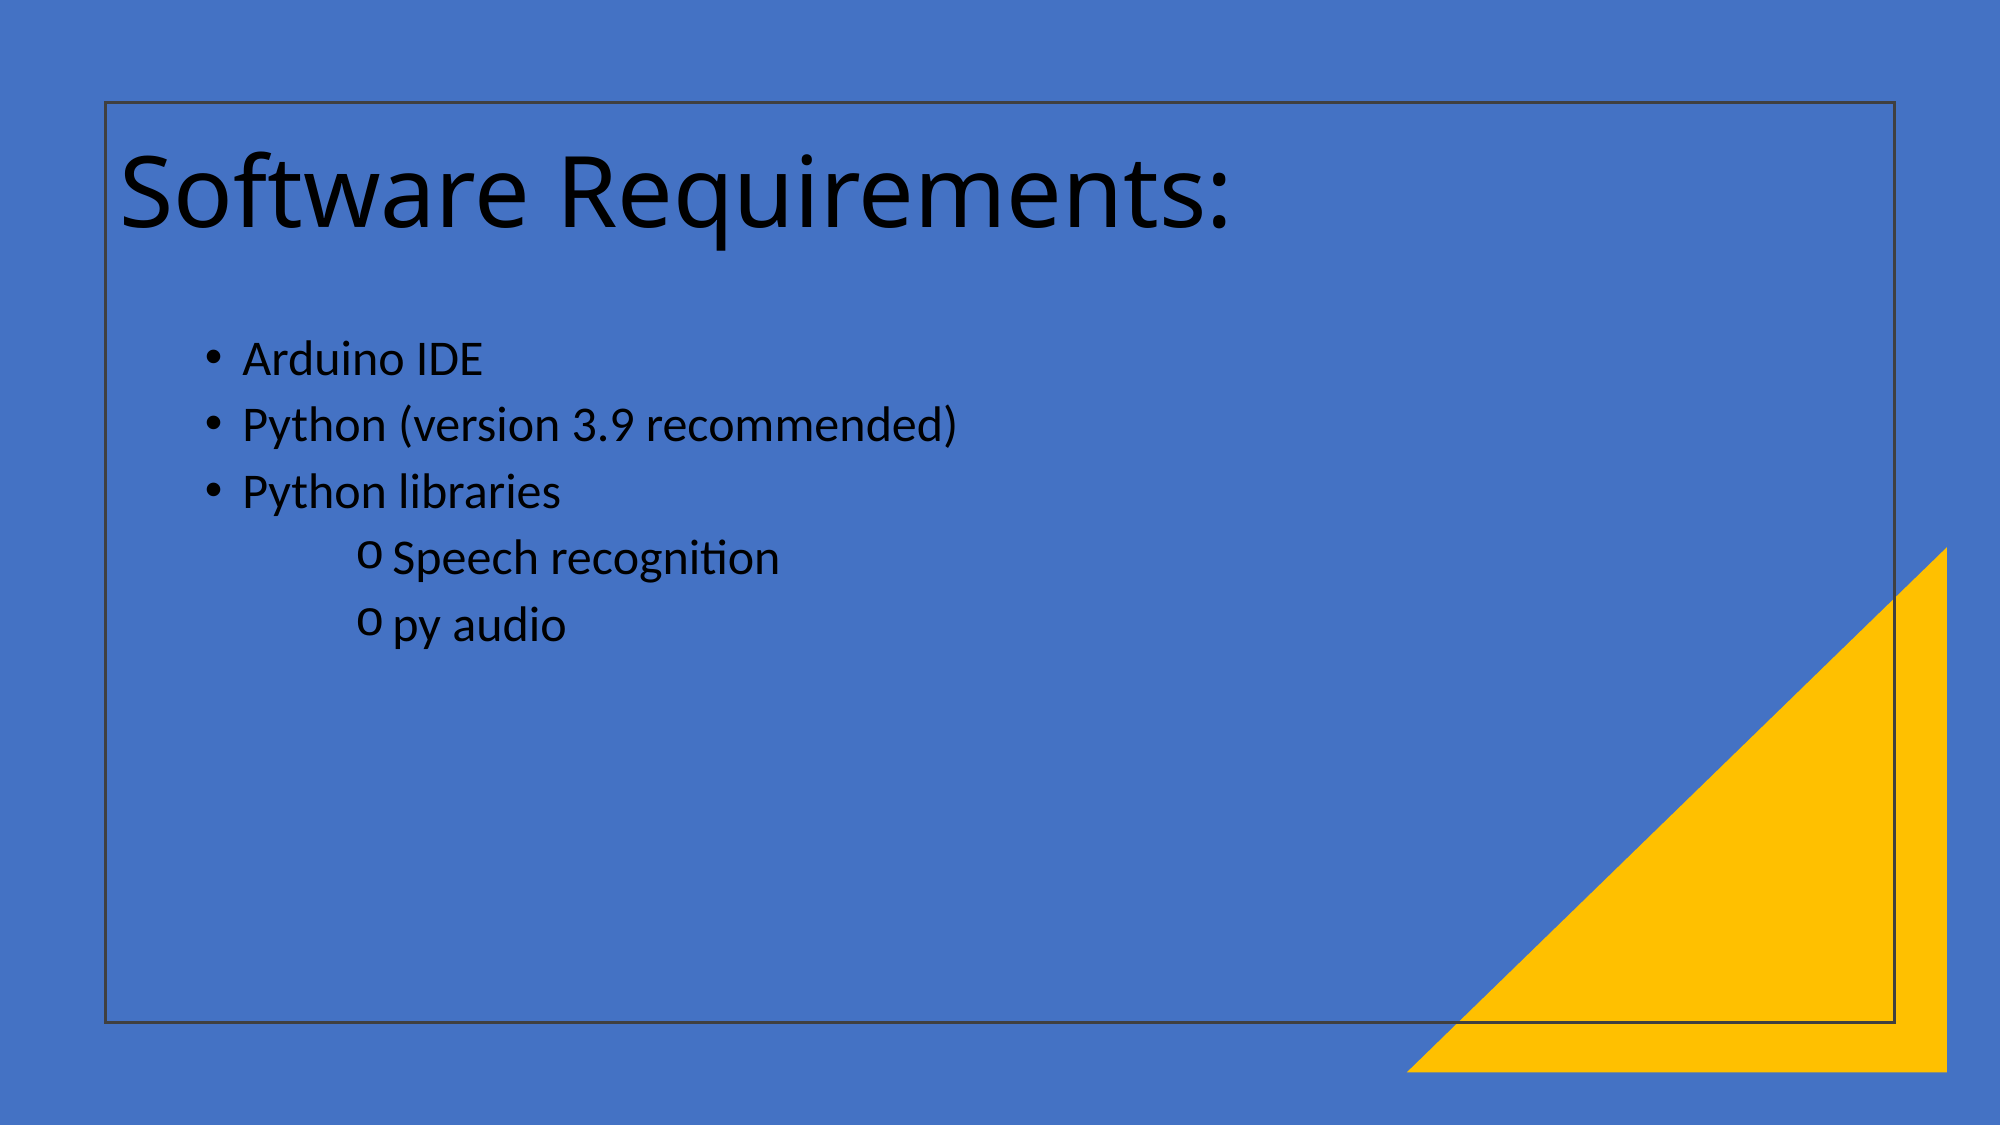

# Software Requirements:
Arduino IDE
Python (version 3.9 recommended)
Python libraries
Speech recognition
py audio